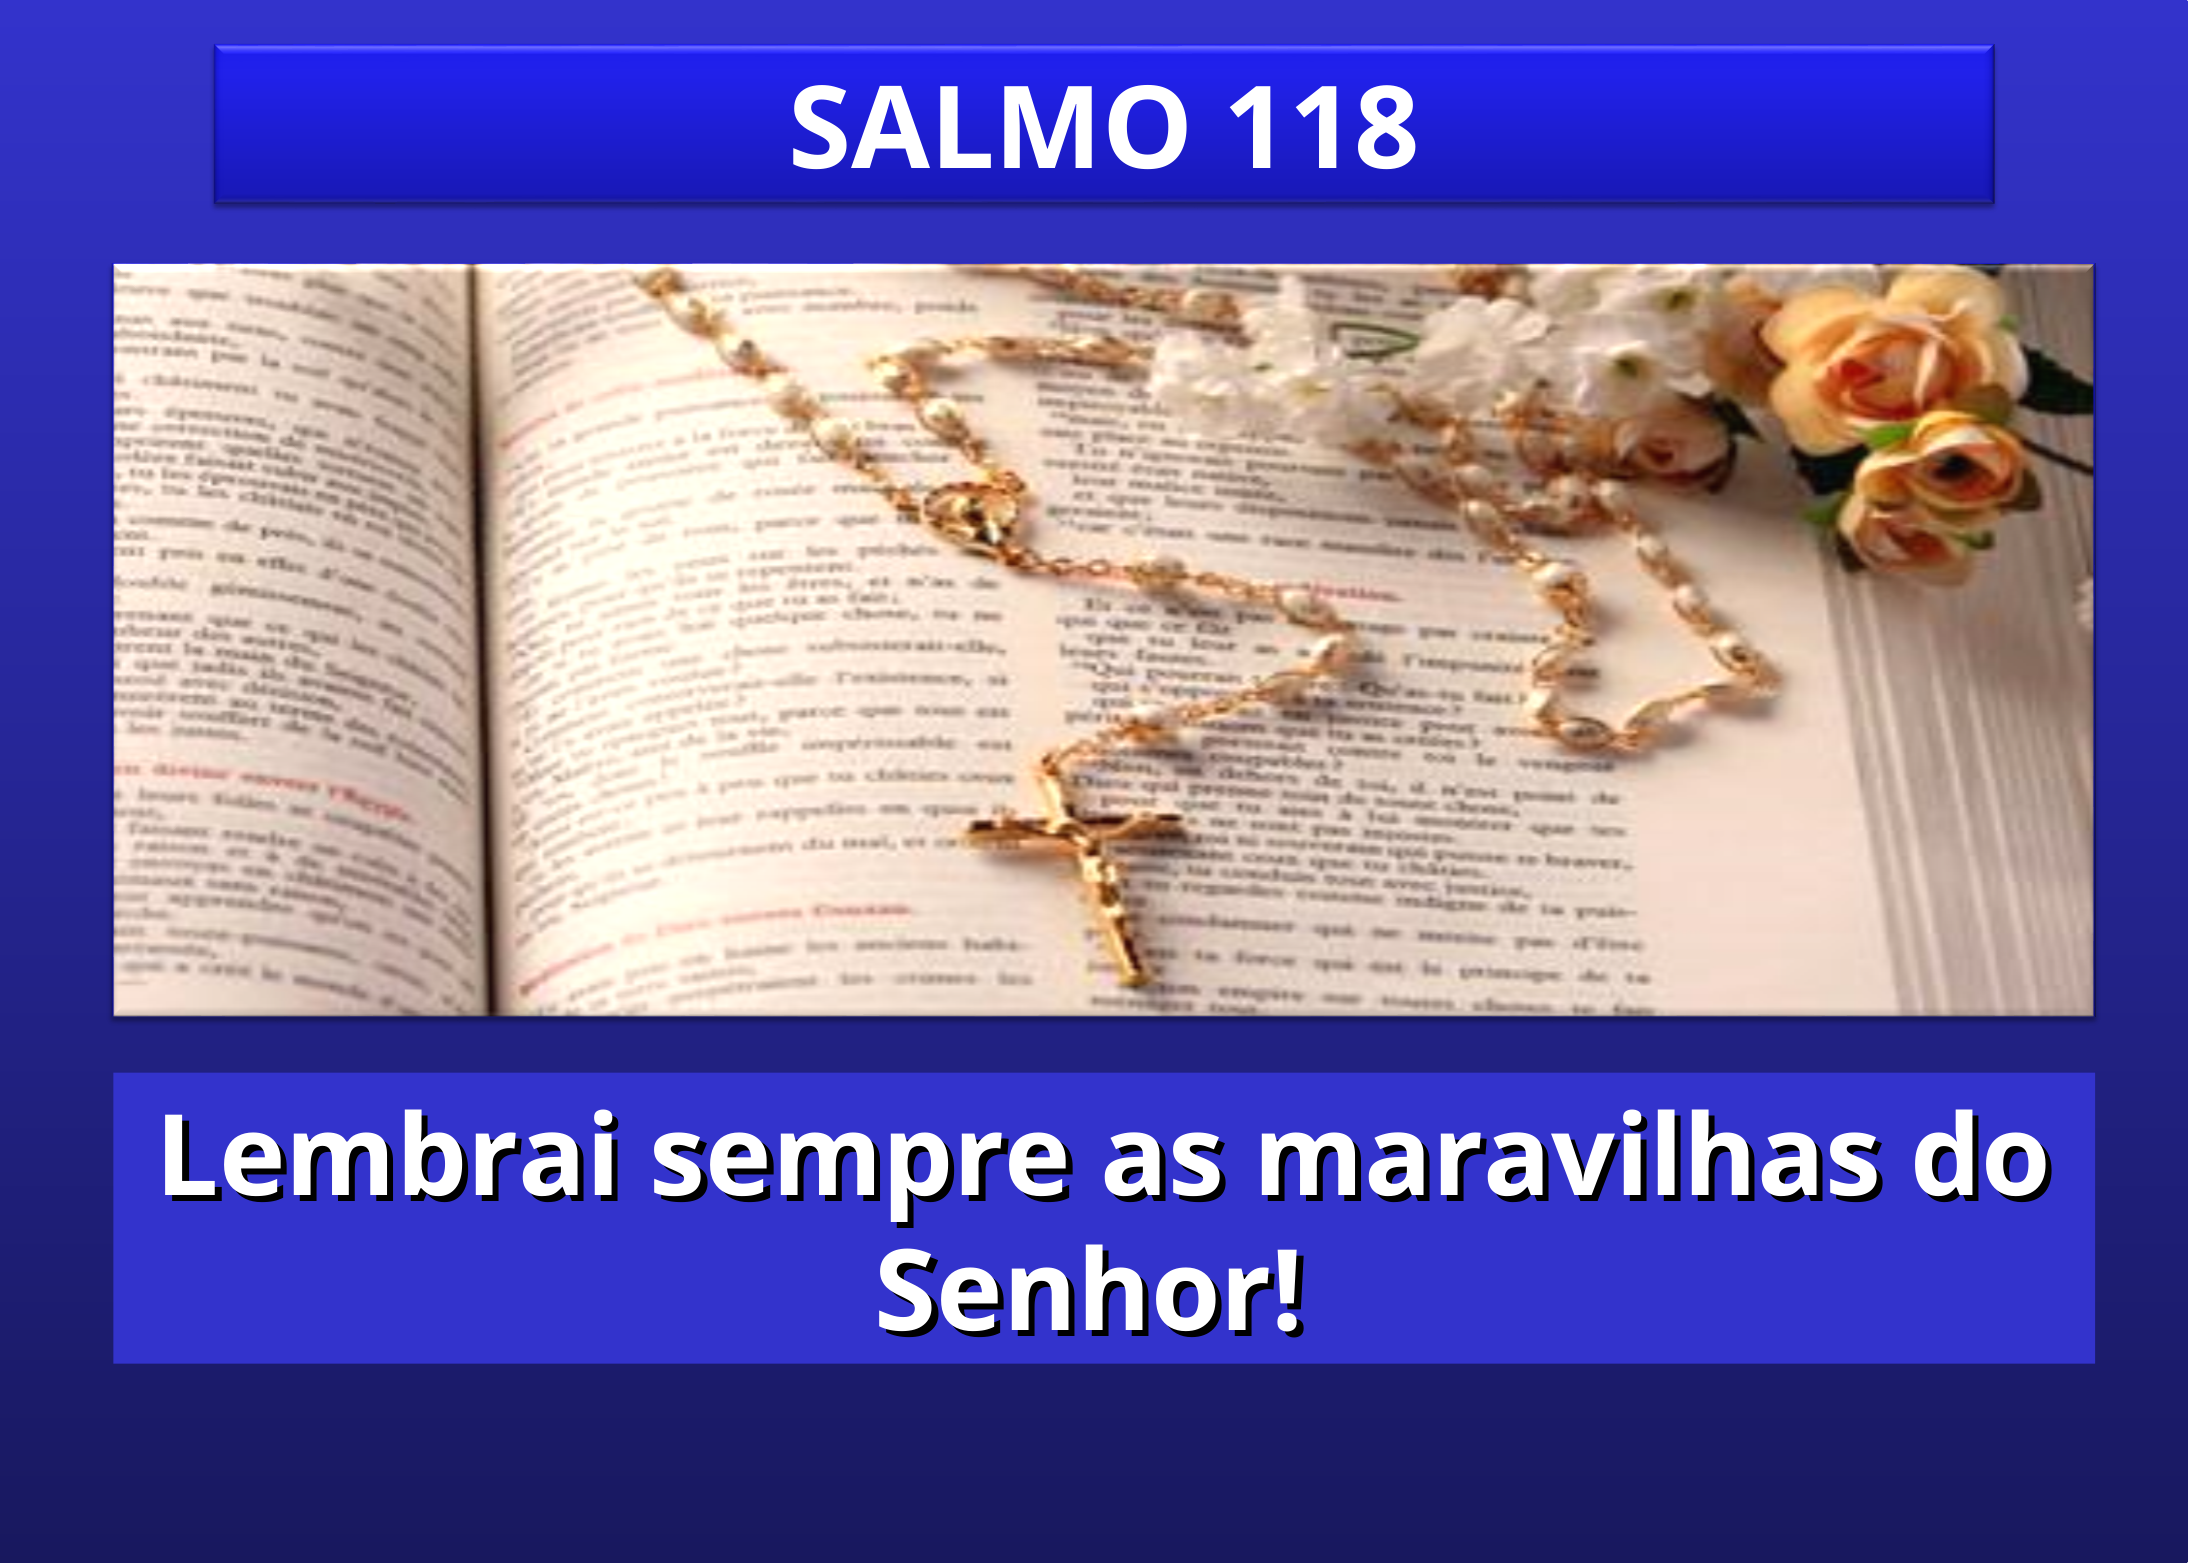

SALMO 118
Lembrai sempre as maravilhas do Senhor!